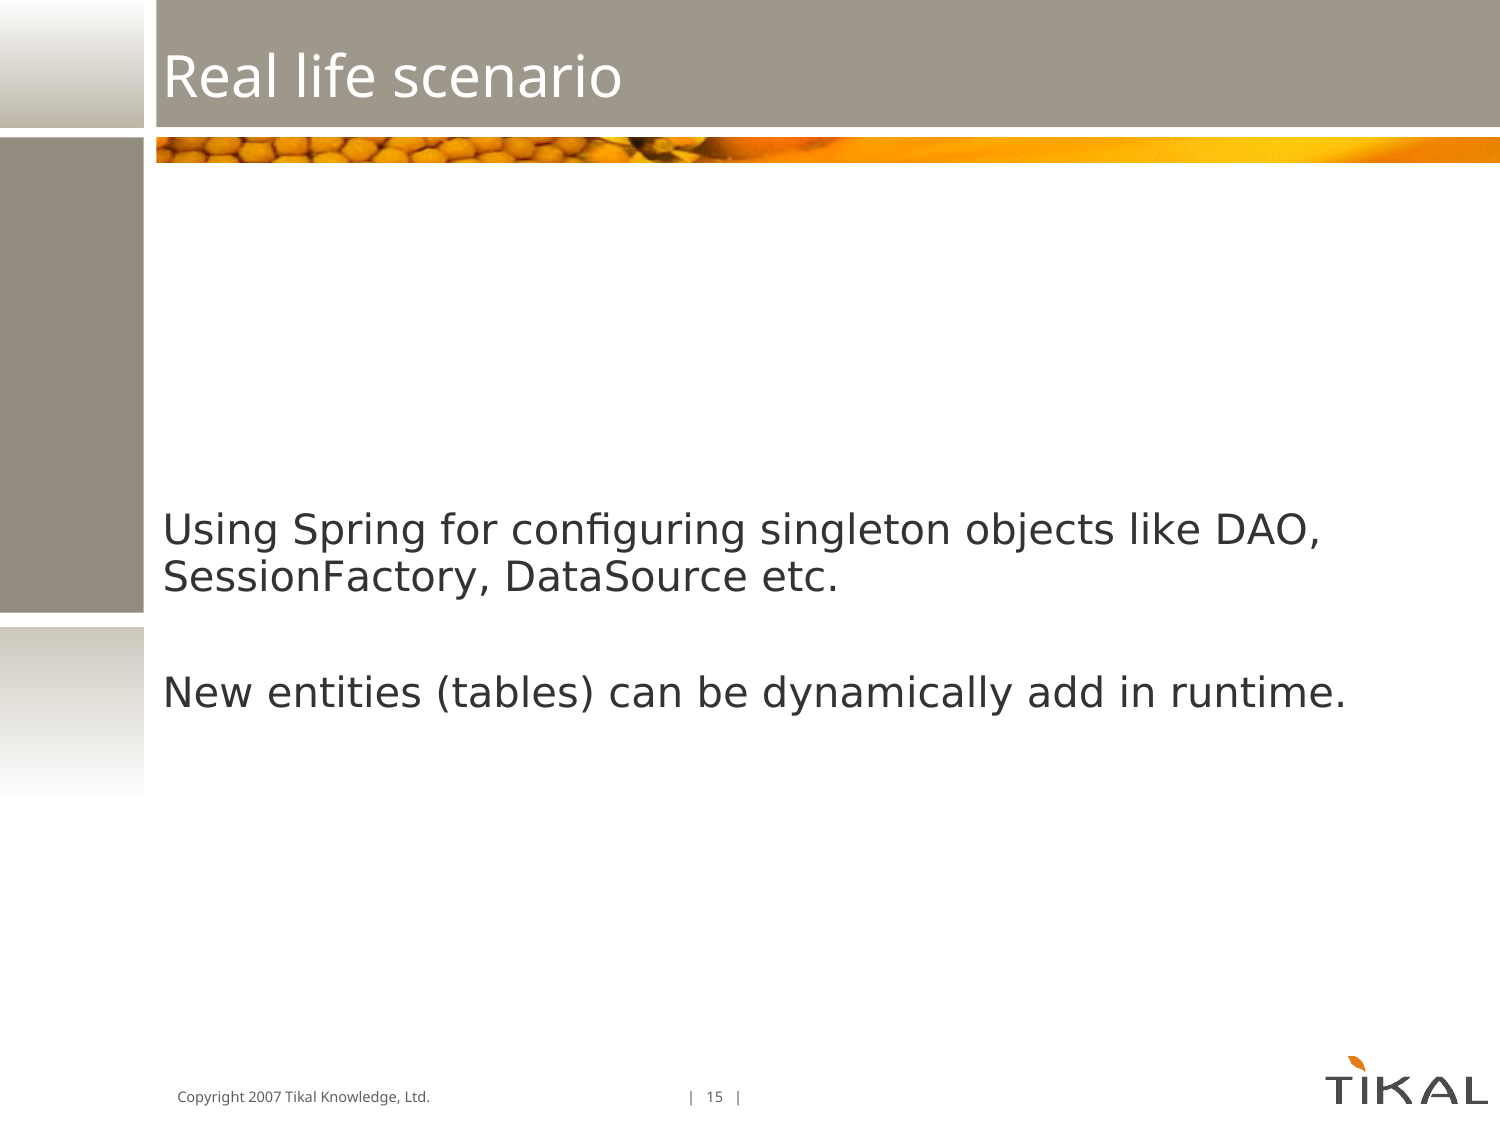

# Real life scenario
Using Spring for configuring singleton objects like DAO, SessionFactory, DataSource etc.
New entities (tables) can be dynamically add in runtime.